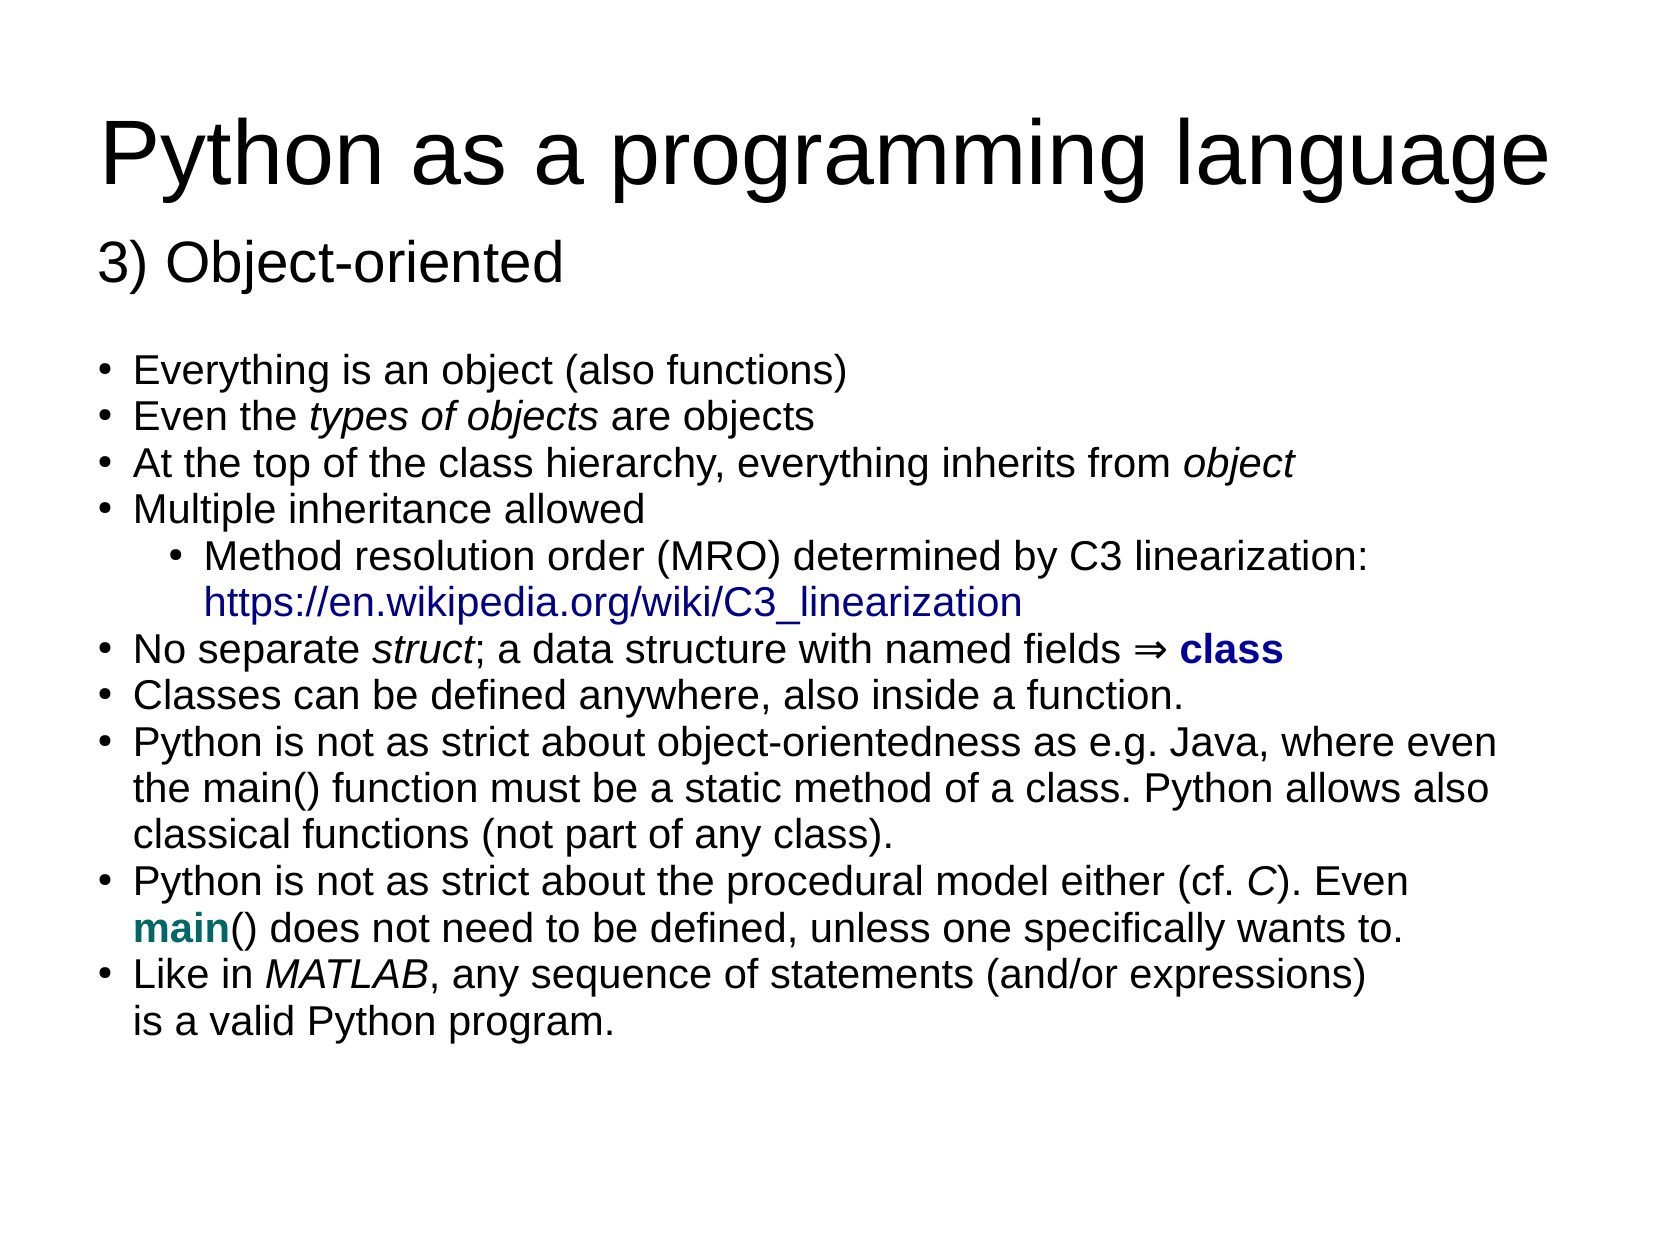

# Python as a programming language
3) Object-oriented
Everything is an object (also functions)
Even the types of objects are objects
At the top of the class hierarchy, everything inherits from object
Multiple inheritance allowed
Method resolution order (MRO) determined by C3 linearization: https://en.wikipedia.org/wiki/C3_linearization
No separate struct; a data structure with named fields ⇒ class
Classes can be defined anywhere, also inside a function.
Python is not as strict about object-orientedness as e.g. Java, where even the main() function must be a static method of a class. Python allows also classical functions (not part of any class).
Python is not as strict about the procedural model either (cf. C). Even main() does not need to be defined, unless one specifically wants to.
Like in MATLAB, any sequence of statements (and/or expressions)
is a valid Python program.